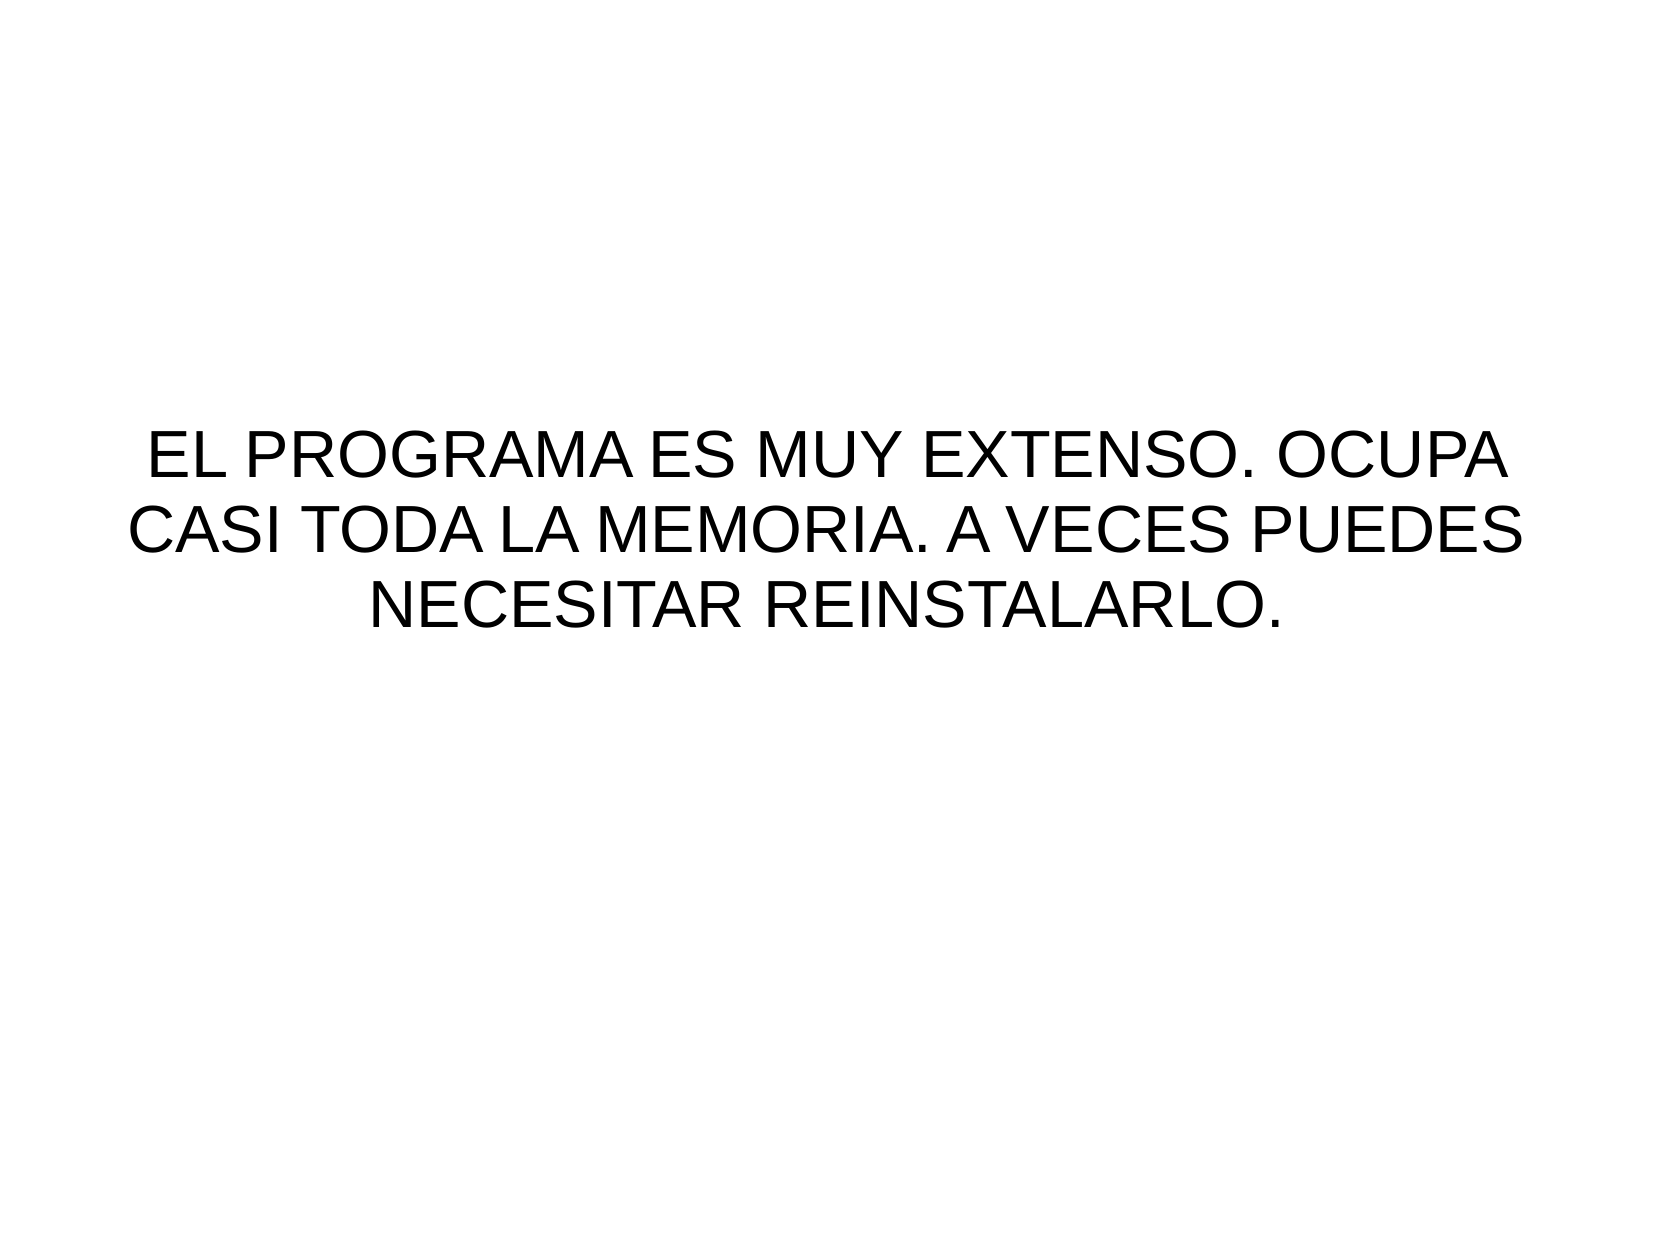

# EL PROGRAMA ES MUY EXTENSO. OCUPA CASI TODA LA MEMORIA. A VECES PUEDES NECESITAR REINSTALARLO.